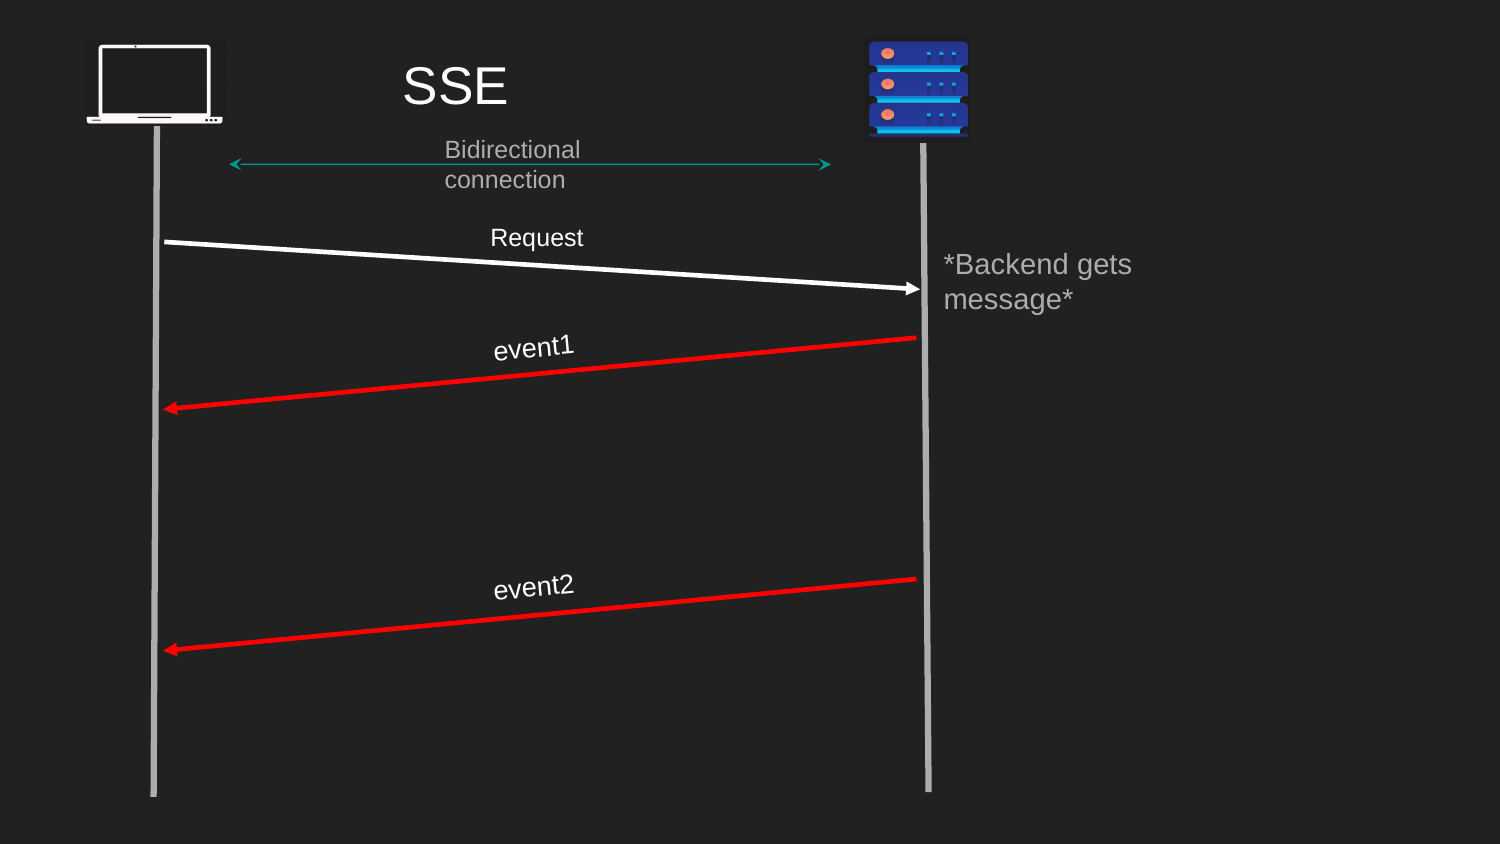

# SSE
Bidirectional connection
Request
*Backend gets message*
event1
event2